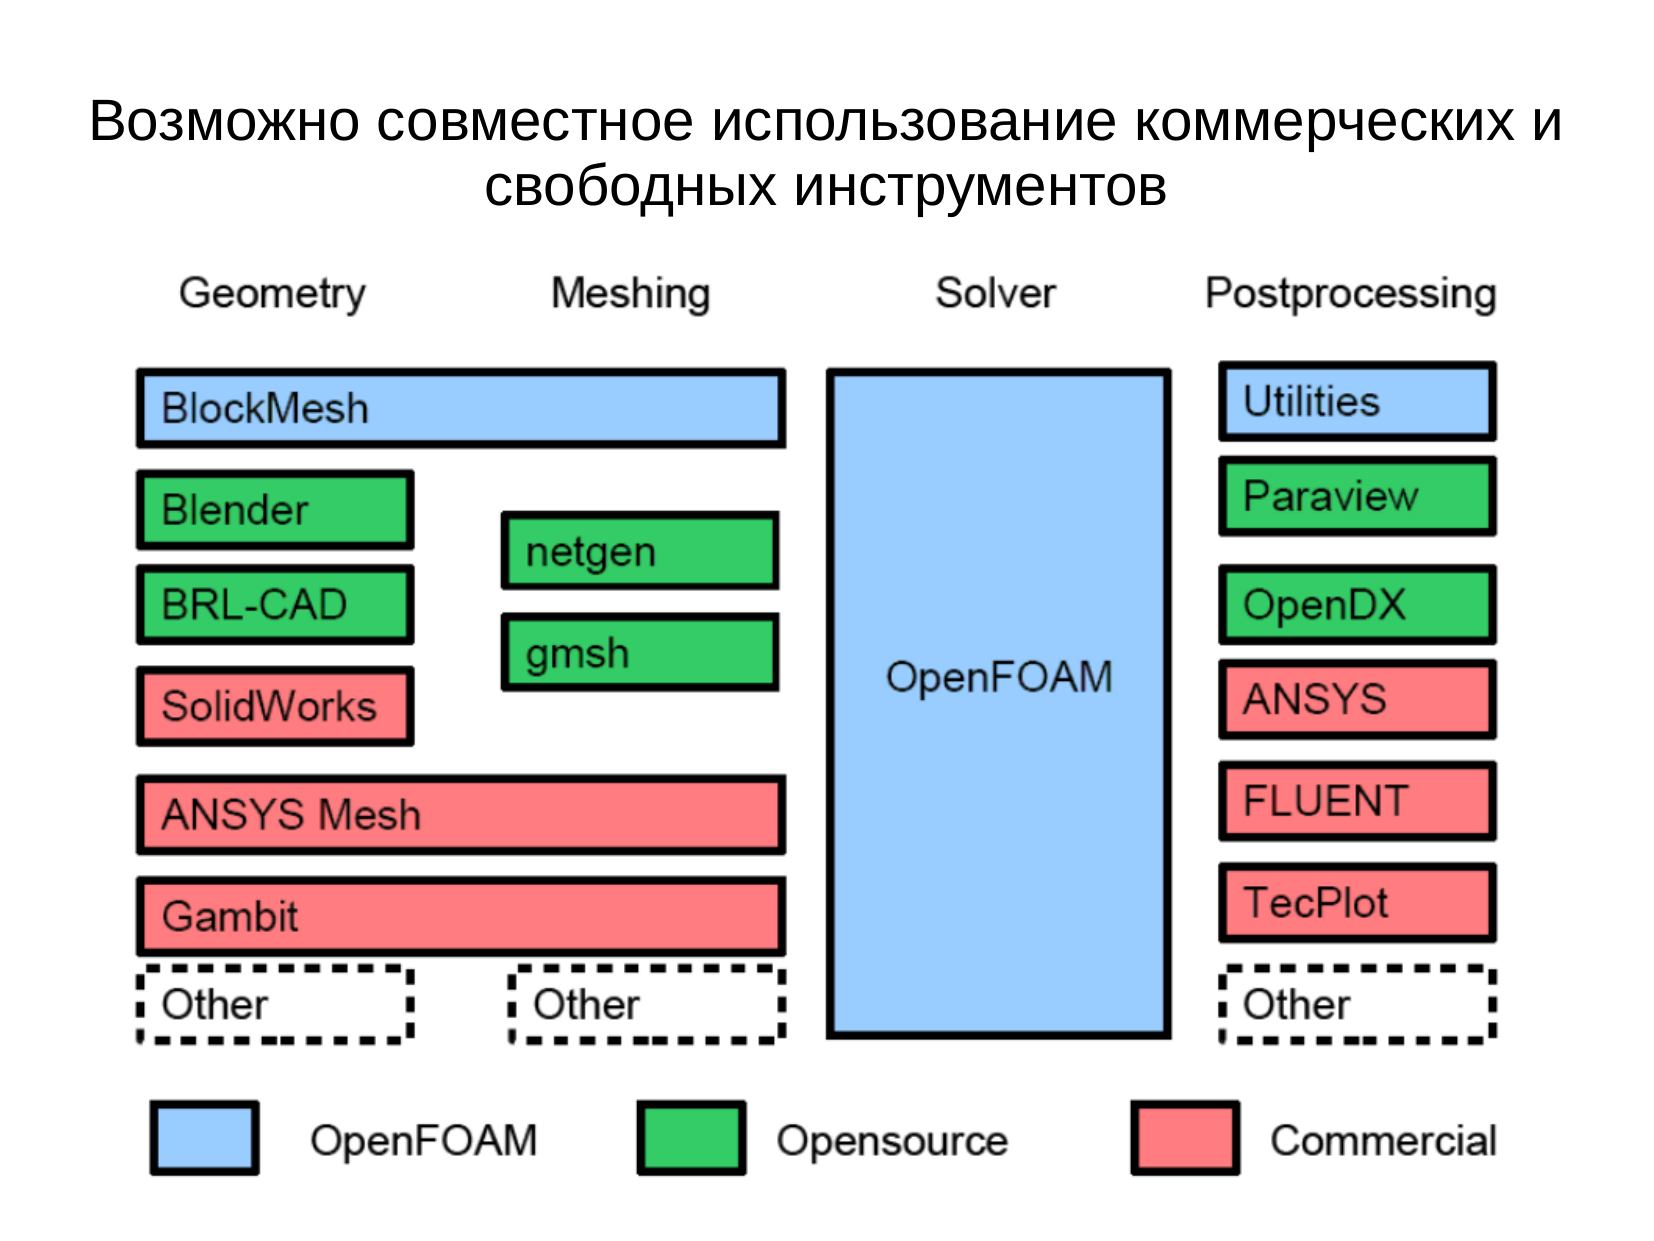

# Возможно совместное использование коммерческих и свободных инструментов